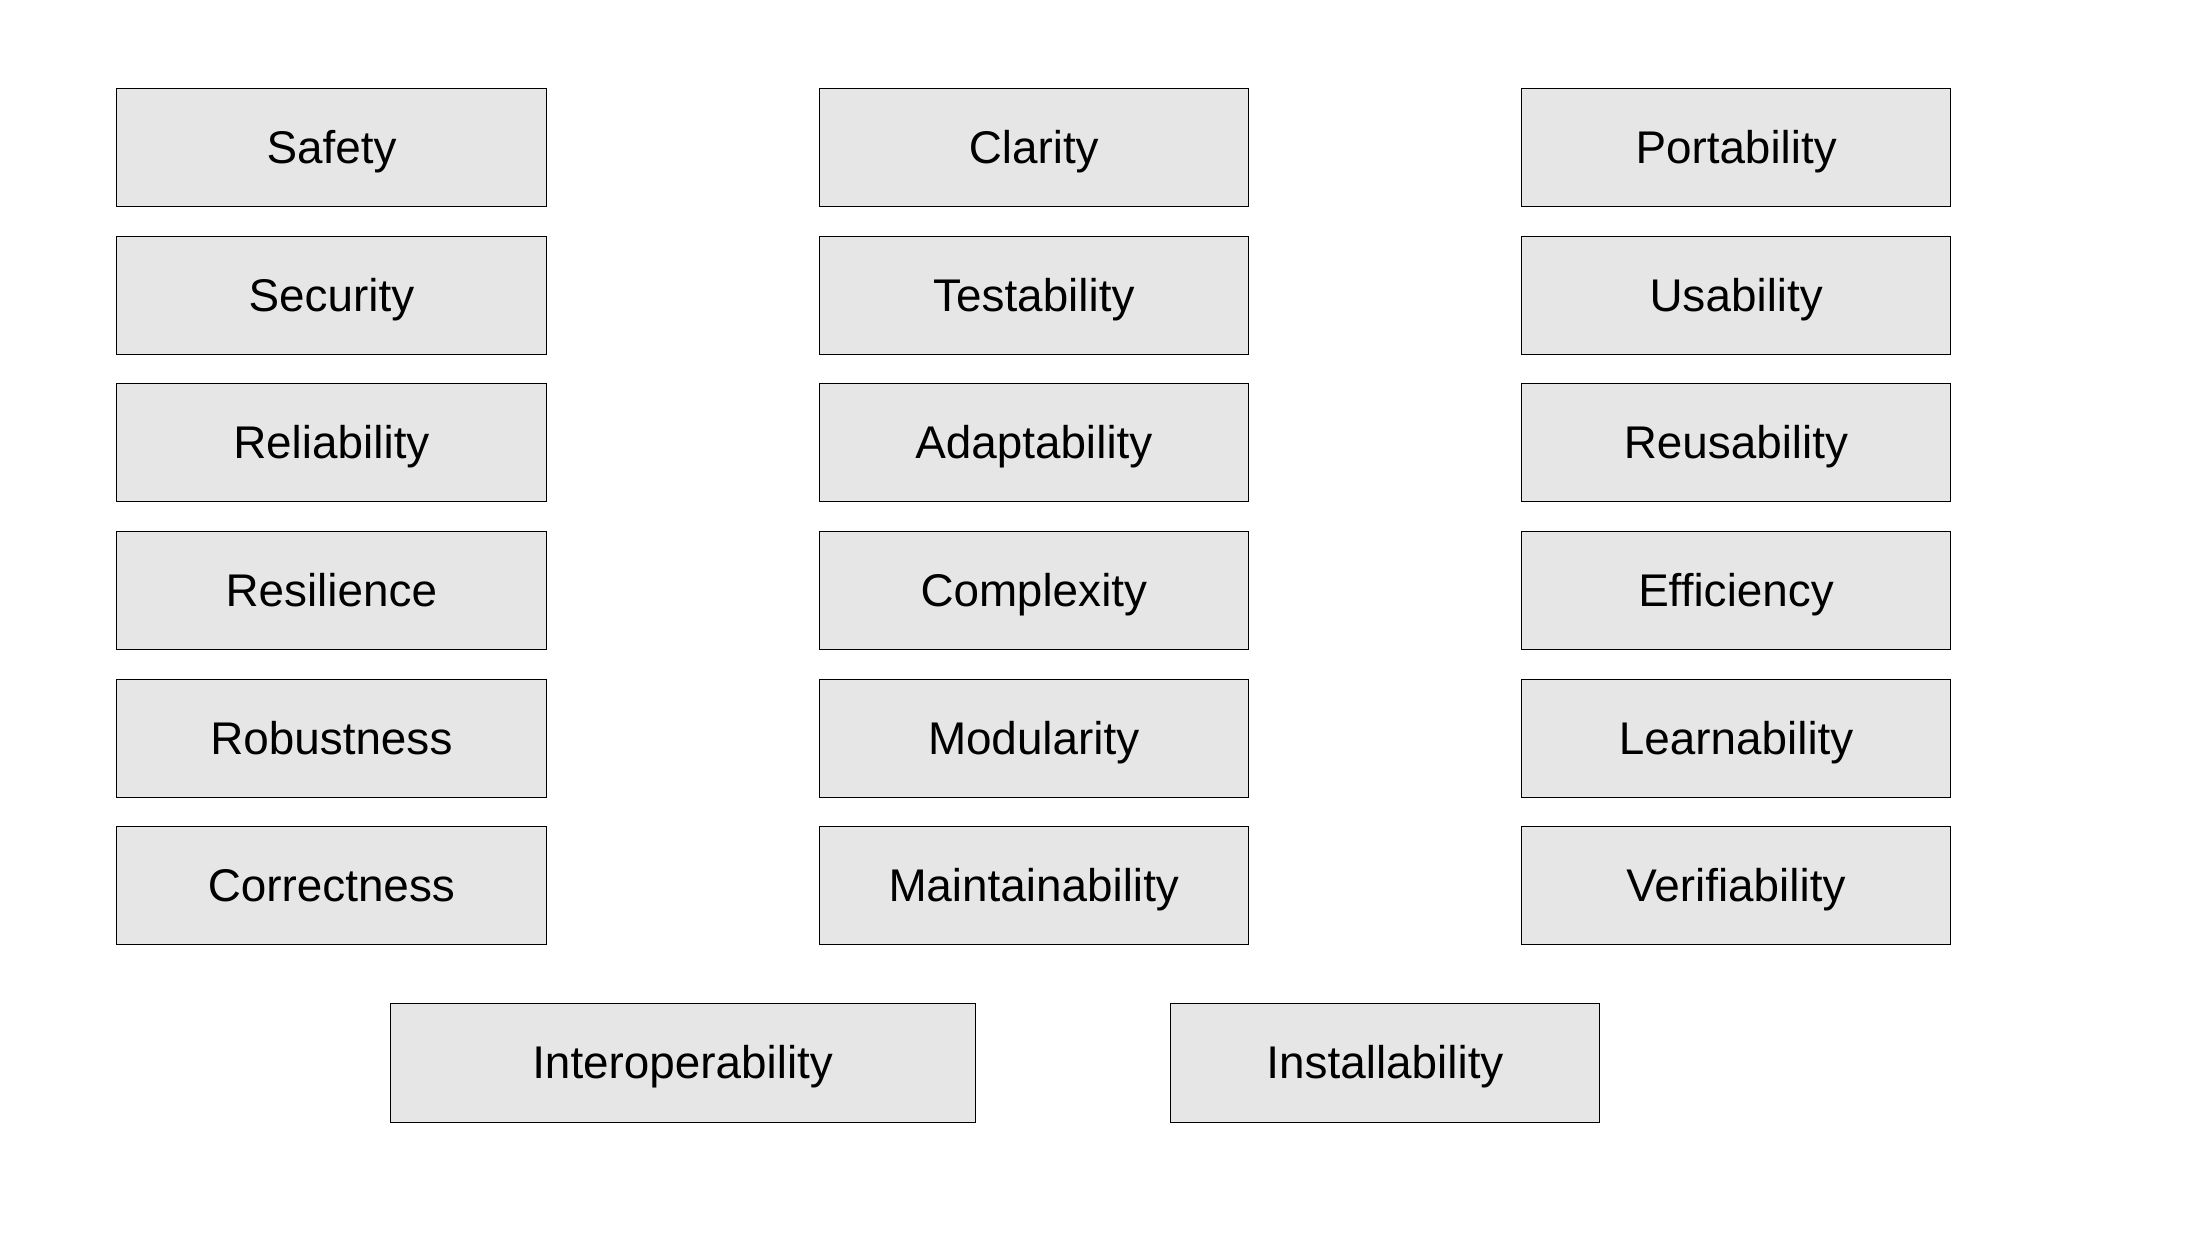

Safety
Clarity
Portability
Security
Testability
Usability
Reliability
Adaptability
Reusability
Resilience
Complexity
Efficiency
Robustness
Modularity
Learnability
Correctness
Maintainability
Verifiability
Interoperability
Installability